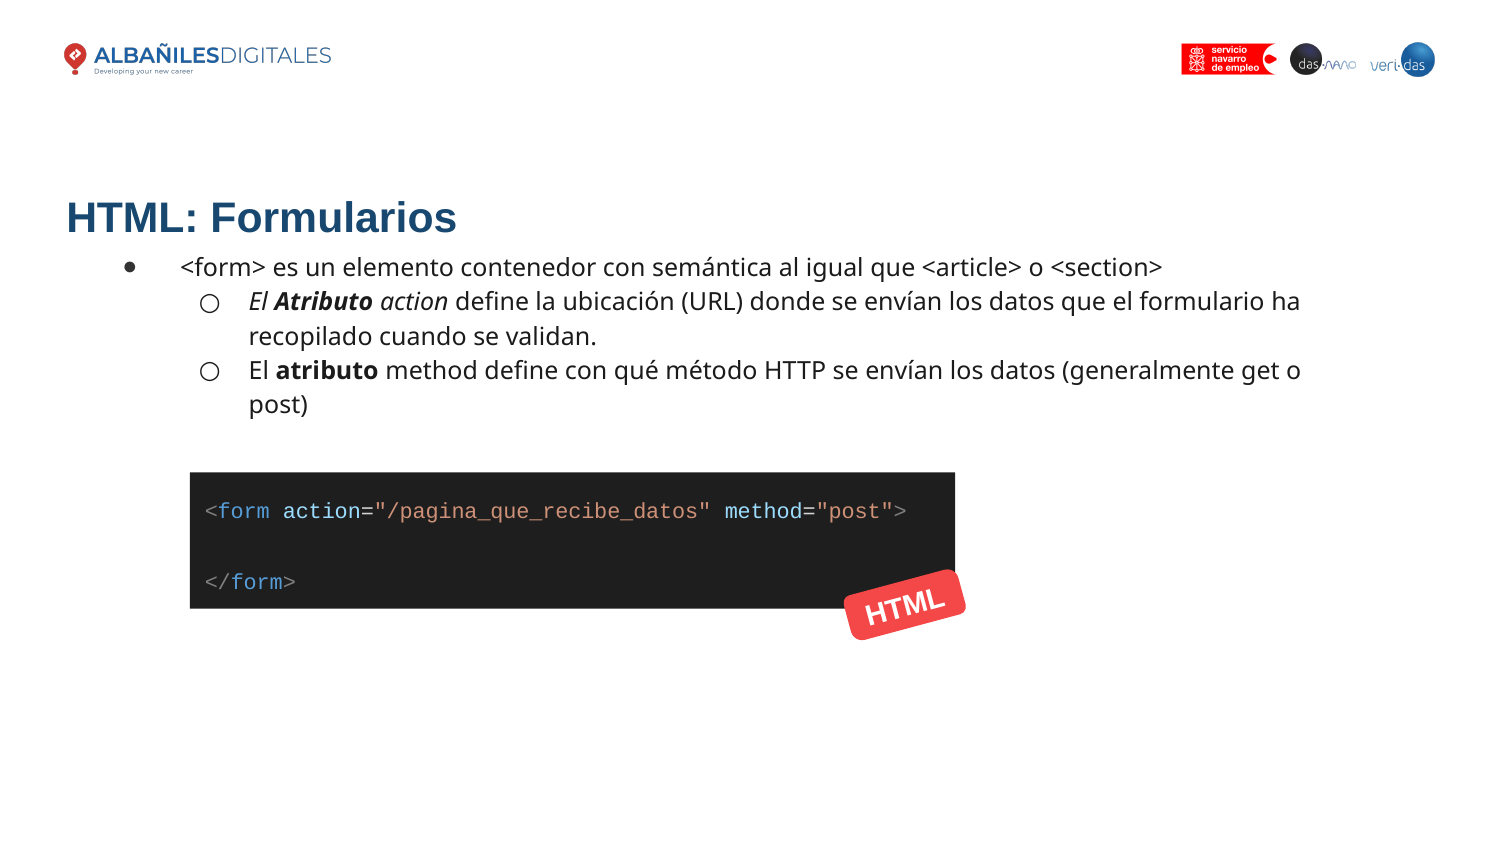

HTML: Formularios
 <form> es un elemento contenedor con semántica al igual que <article> o <section>
El Atributo action define la ubicación (URL) donde se envían los datos que el formulario ha recopilado cuando se validan.
El atributo method define con qué método HTTP se envían los datos (generalmente get o post)
<form action="/pagina_que_recibe_datos" method="post">
</form>
HTML